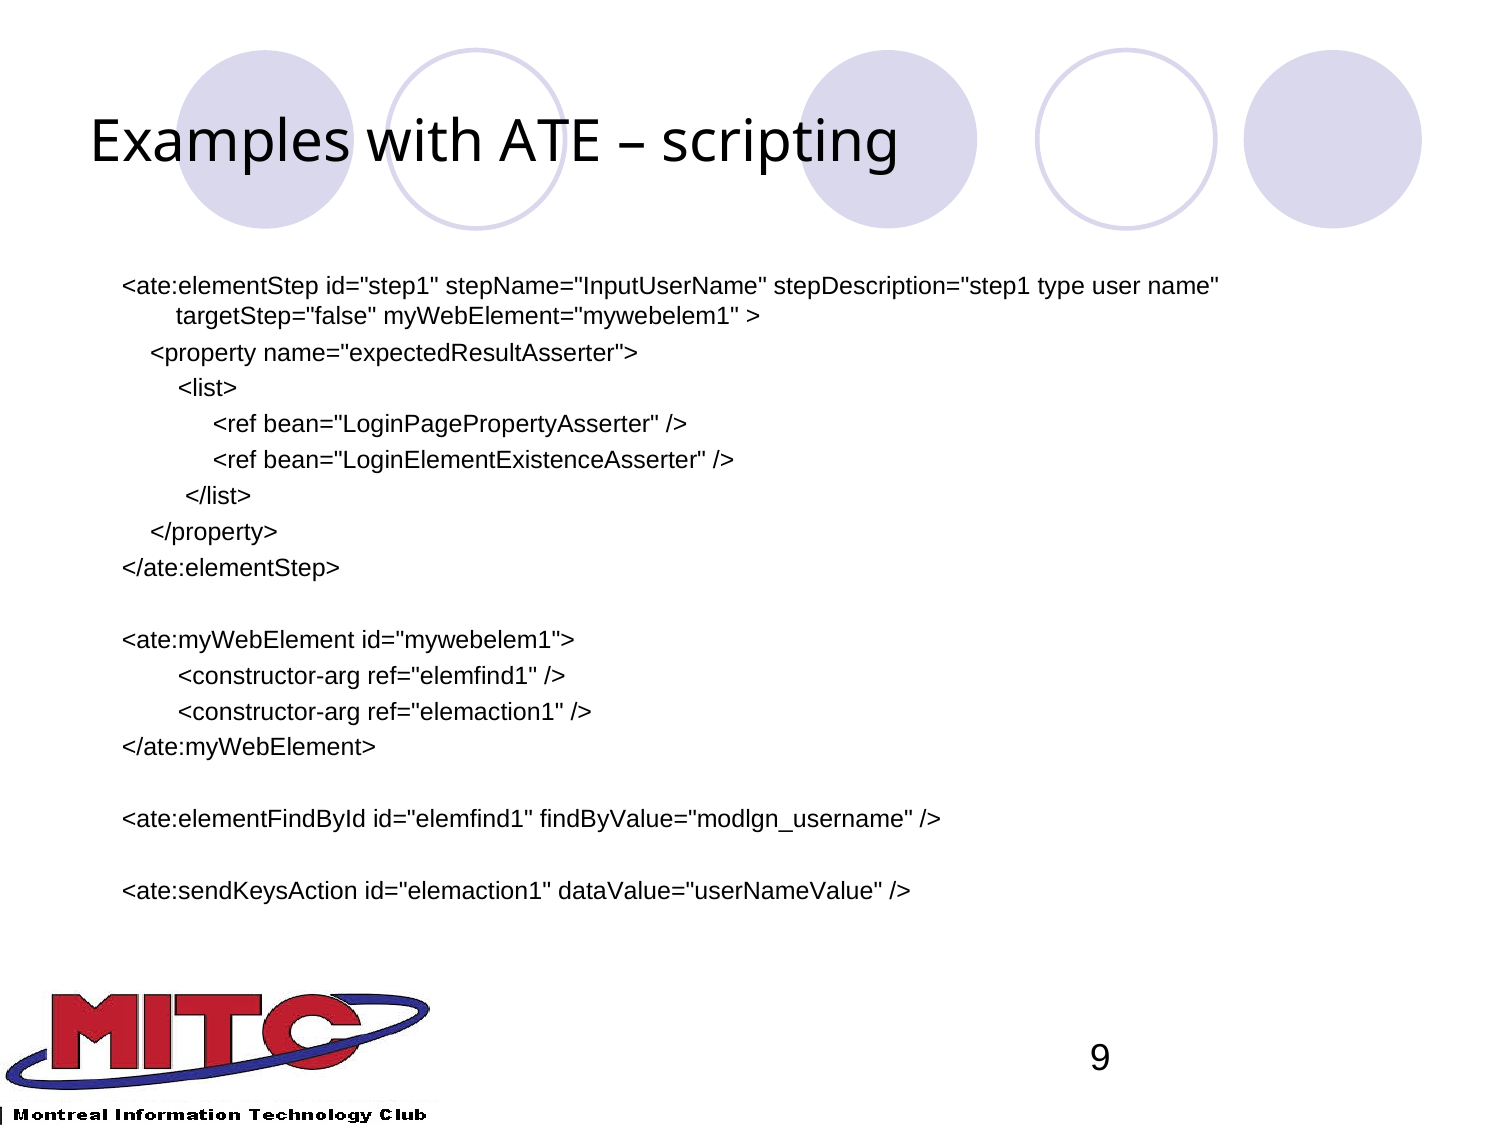

# Examples with ATE – scripting
<ate:elementStep id="step1" stepName="InputUserName" stepDescription="step1 type user name" targetStep="false" myWebElement="mywebelem1" >
 <property name="expectedResultAsserter">
 <list>
 <ref bean="LoginPagePropertyAsserter" />
 <ref bean="LoginElementExistenceAsserter" />
 </list>
 </property>
</ate:elementStep>
<ate:myWebElement id="mywebelem1">
 <constructor-arg ref="elemfind1" />
 <constructor-arg ref="elemaction1" />
</ate:myWebElement>
<ate:elementFindById id="elemfind1" findByValue="modlgn_username" />
<ate:sendKeysAction id="elemaction1" dataValue="userNameValue" />
9